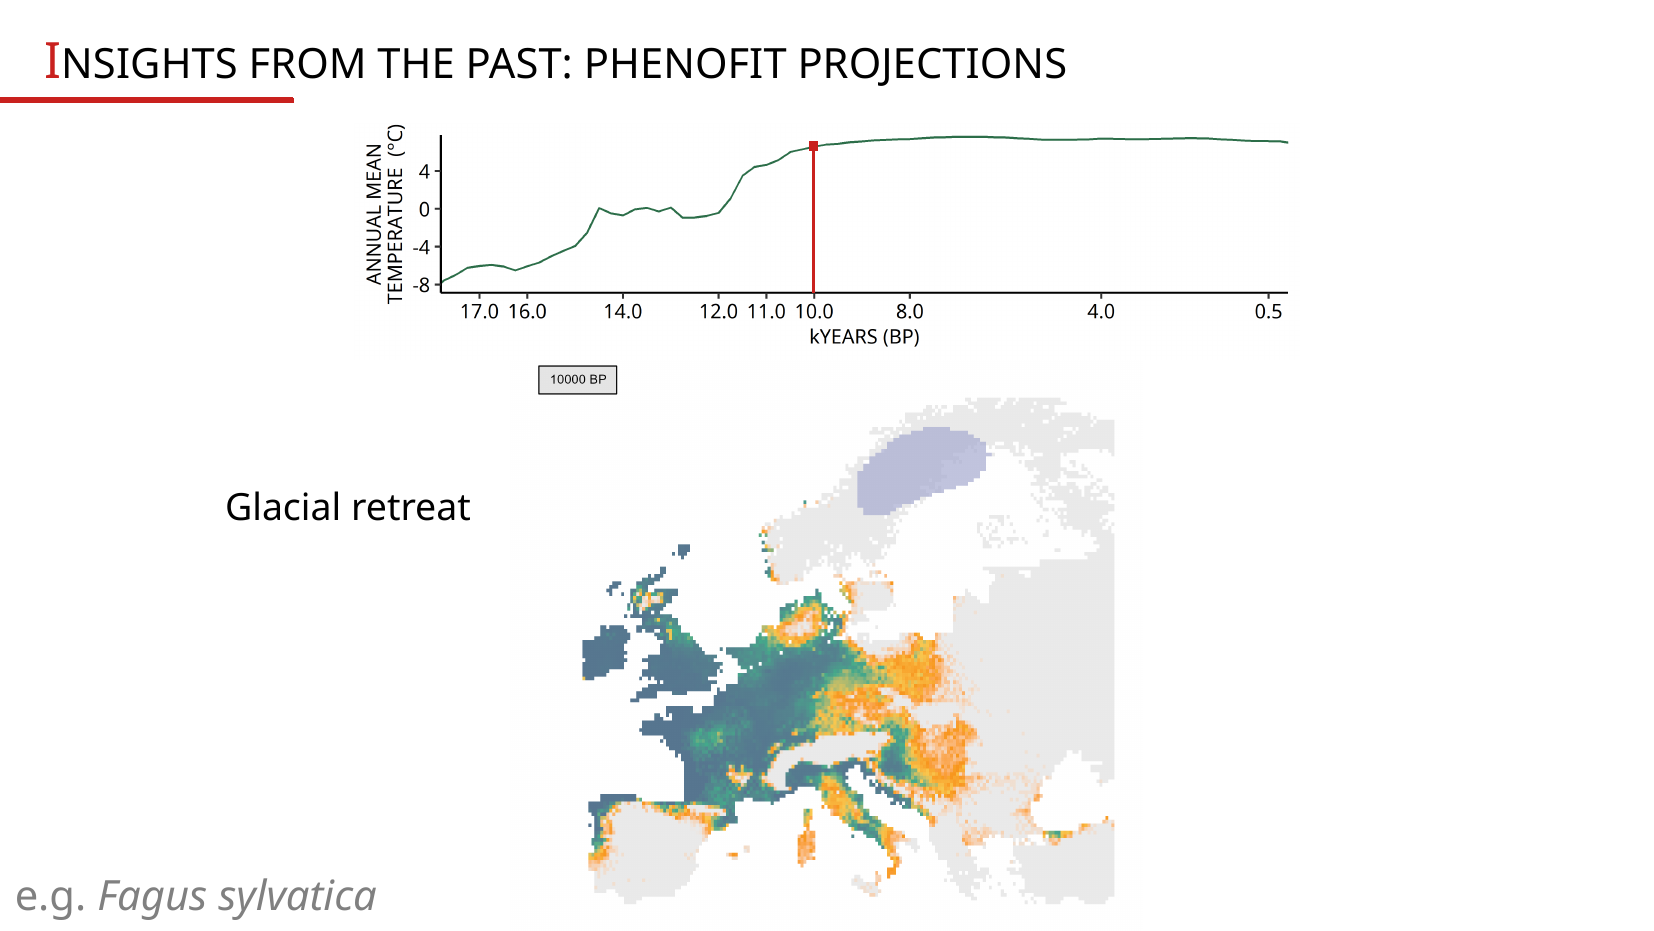

INSIGHTS FROM THE PAST: PHENOFIT PROJECTIONS
Glacial retreat
e.g. Fagus sylvatica